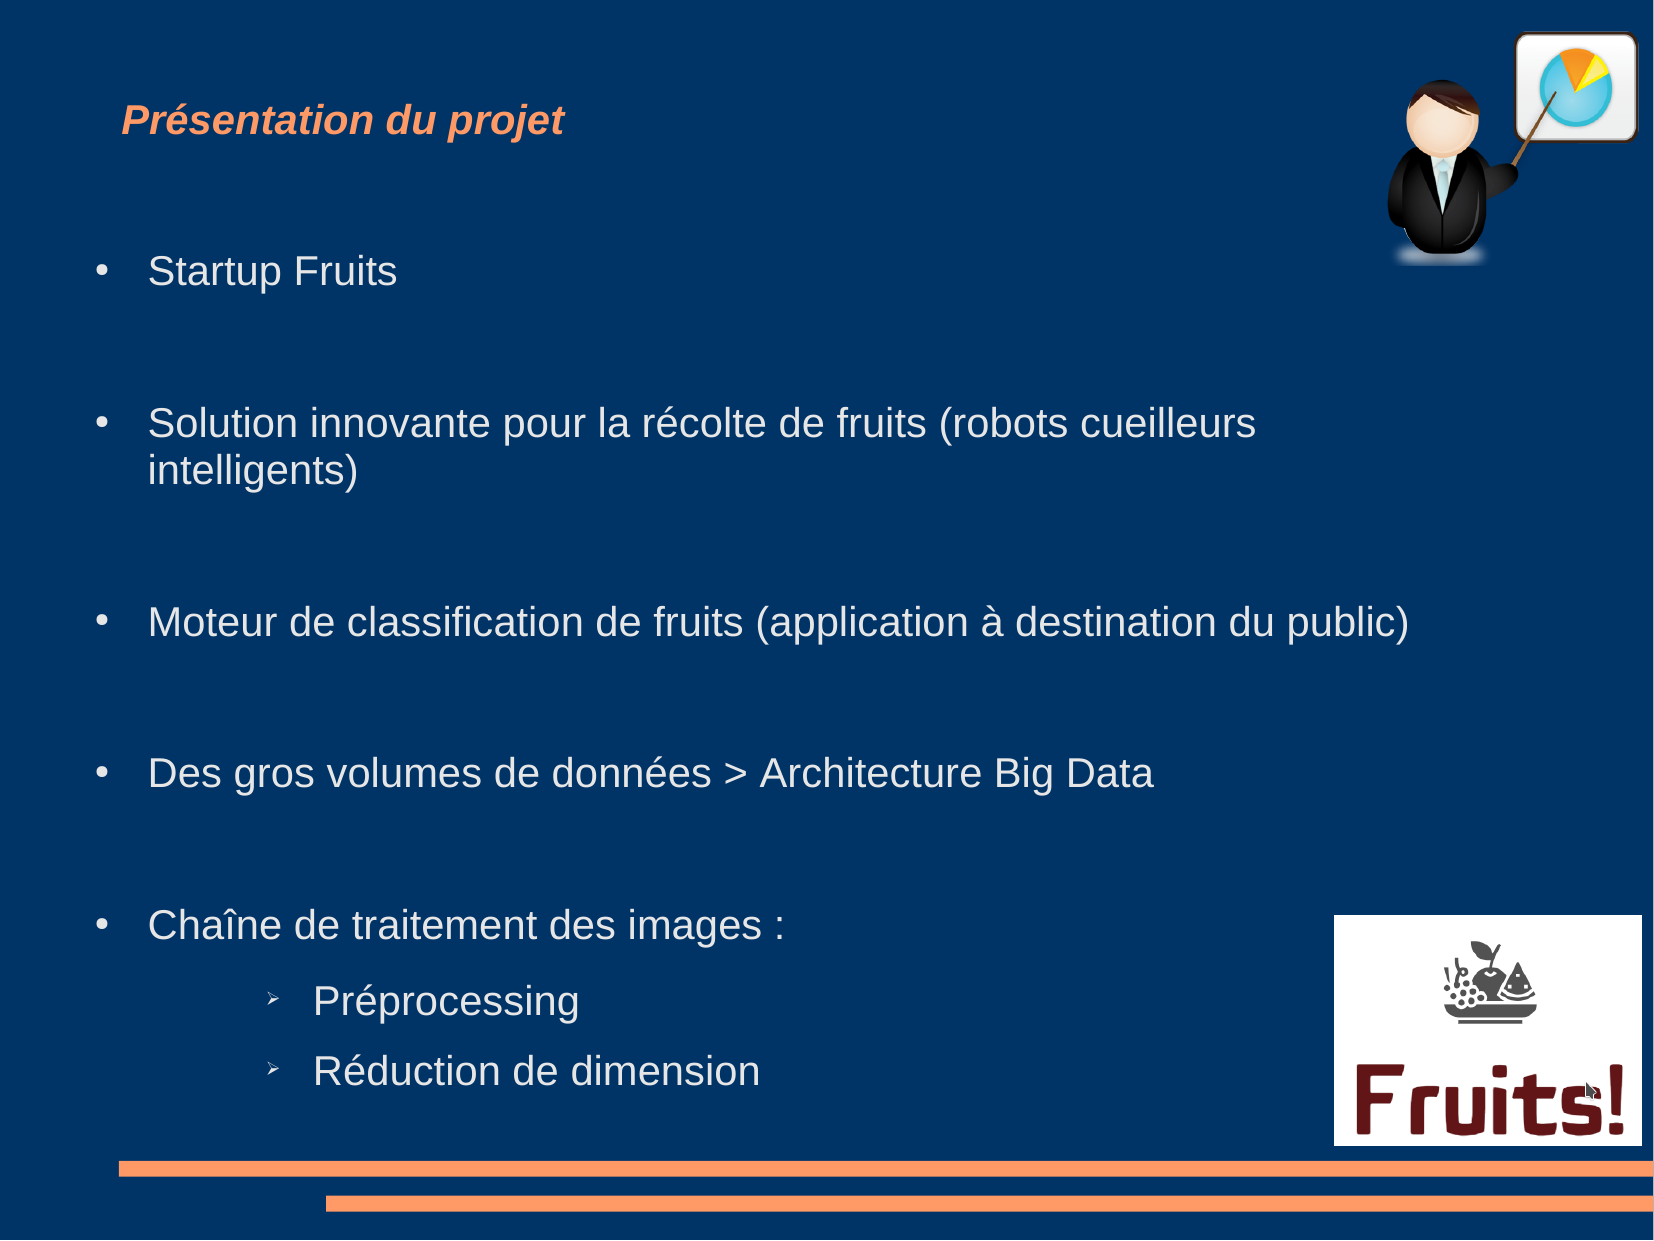

# Présentation du projet
Startup Fruits
Solution innovante pour la récolte de fruits (robots cueilleurs intelligents)
Moteur de classification de fruits (application à destination du public)
Des gros volumes de données > Architecture Big Data
Chaîne de traitement des images :
Préprocessing
Réduction de dimension